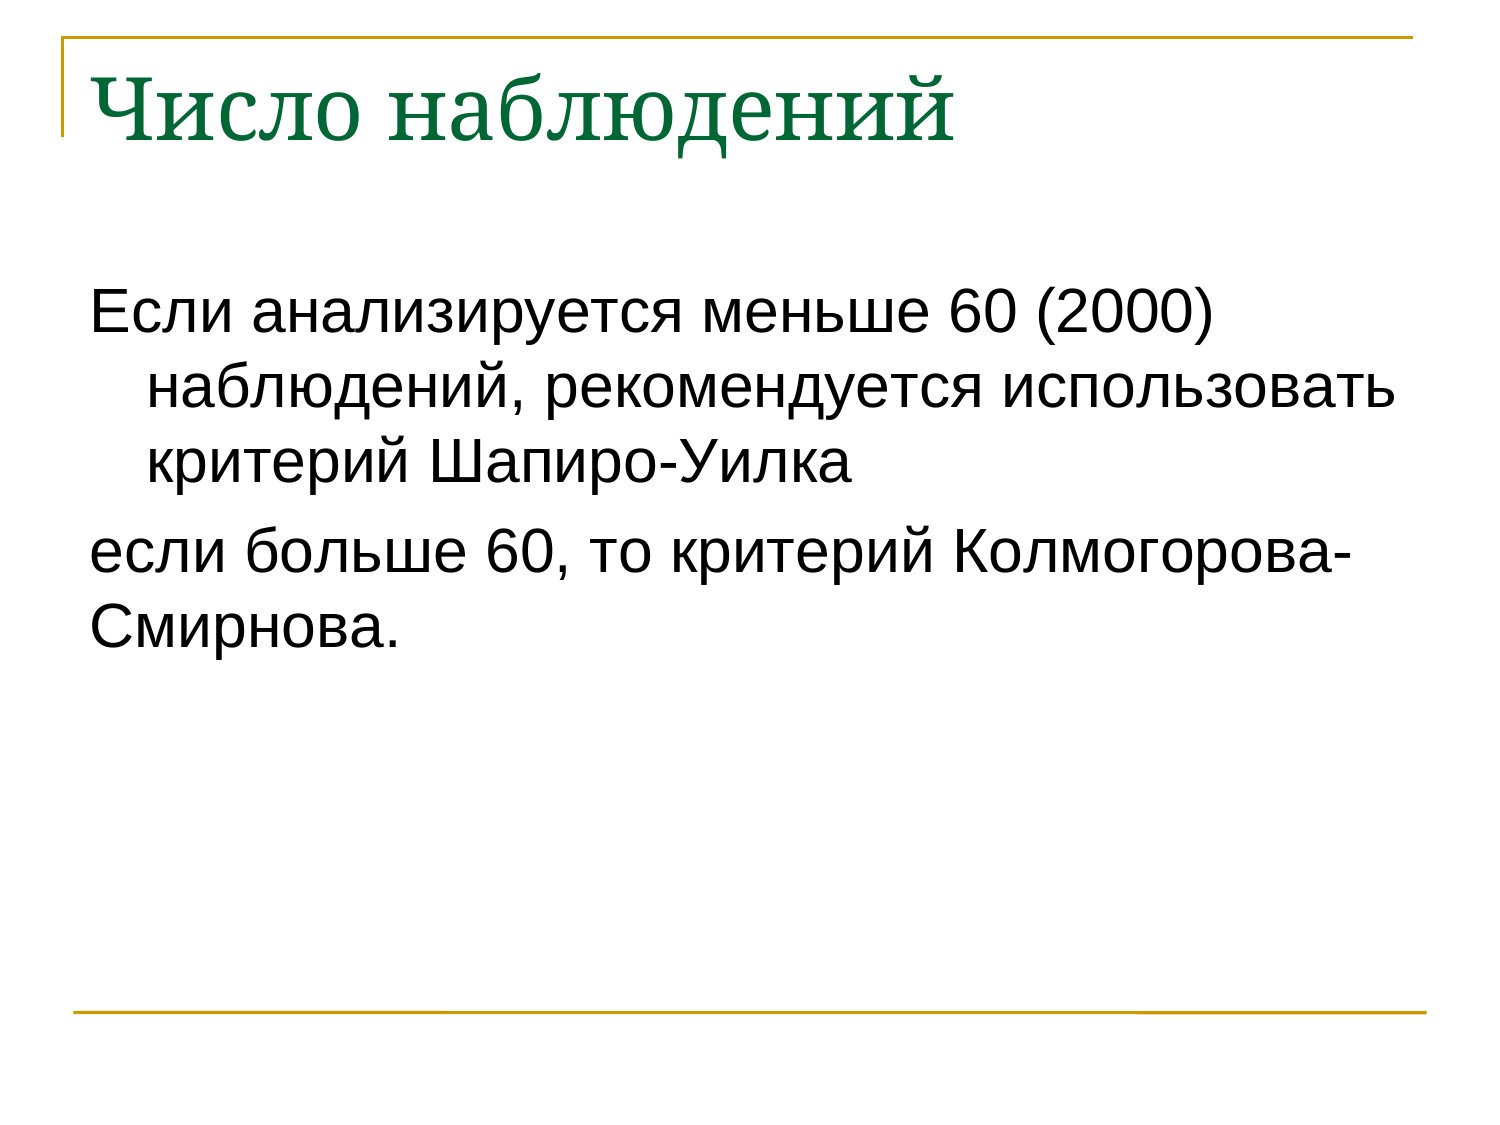

# Число наблюдений
Если анализируется меньше 60 (2000) наблюдений, рекомендуется использовать критерий Шапиро-Уилка
если больше 60, то критерий Колмогорова-Смирнова.